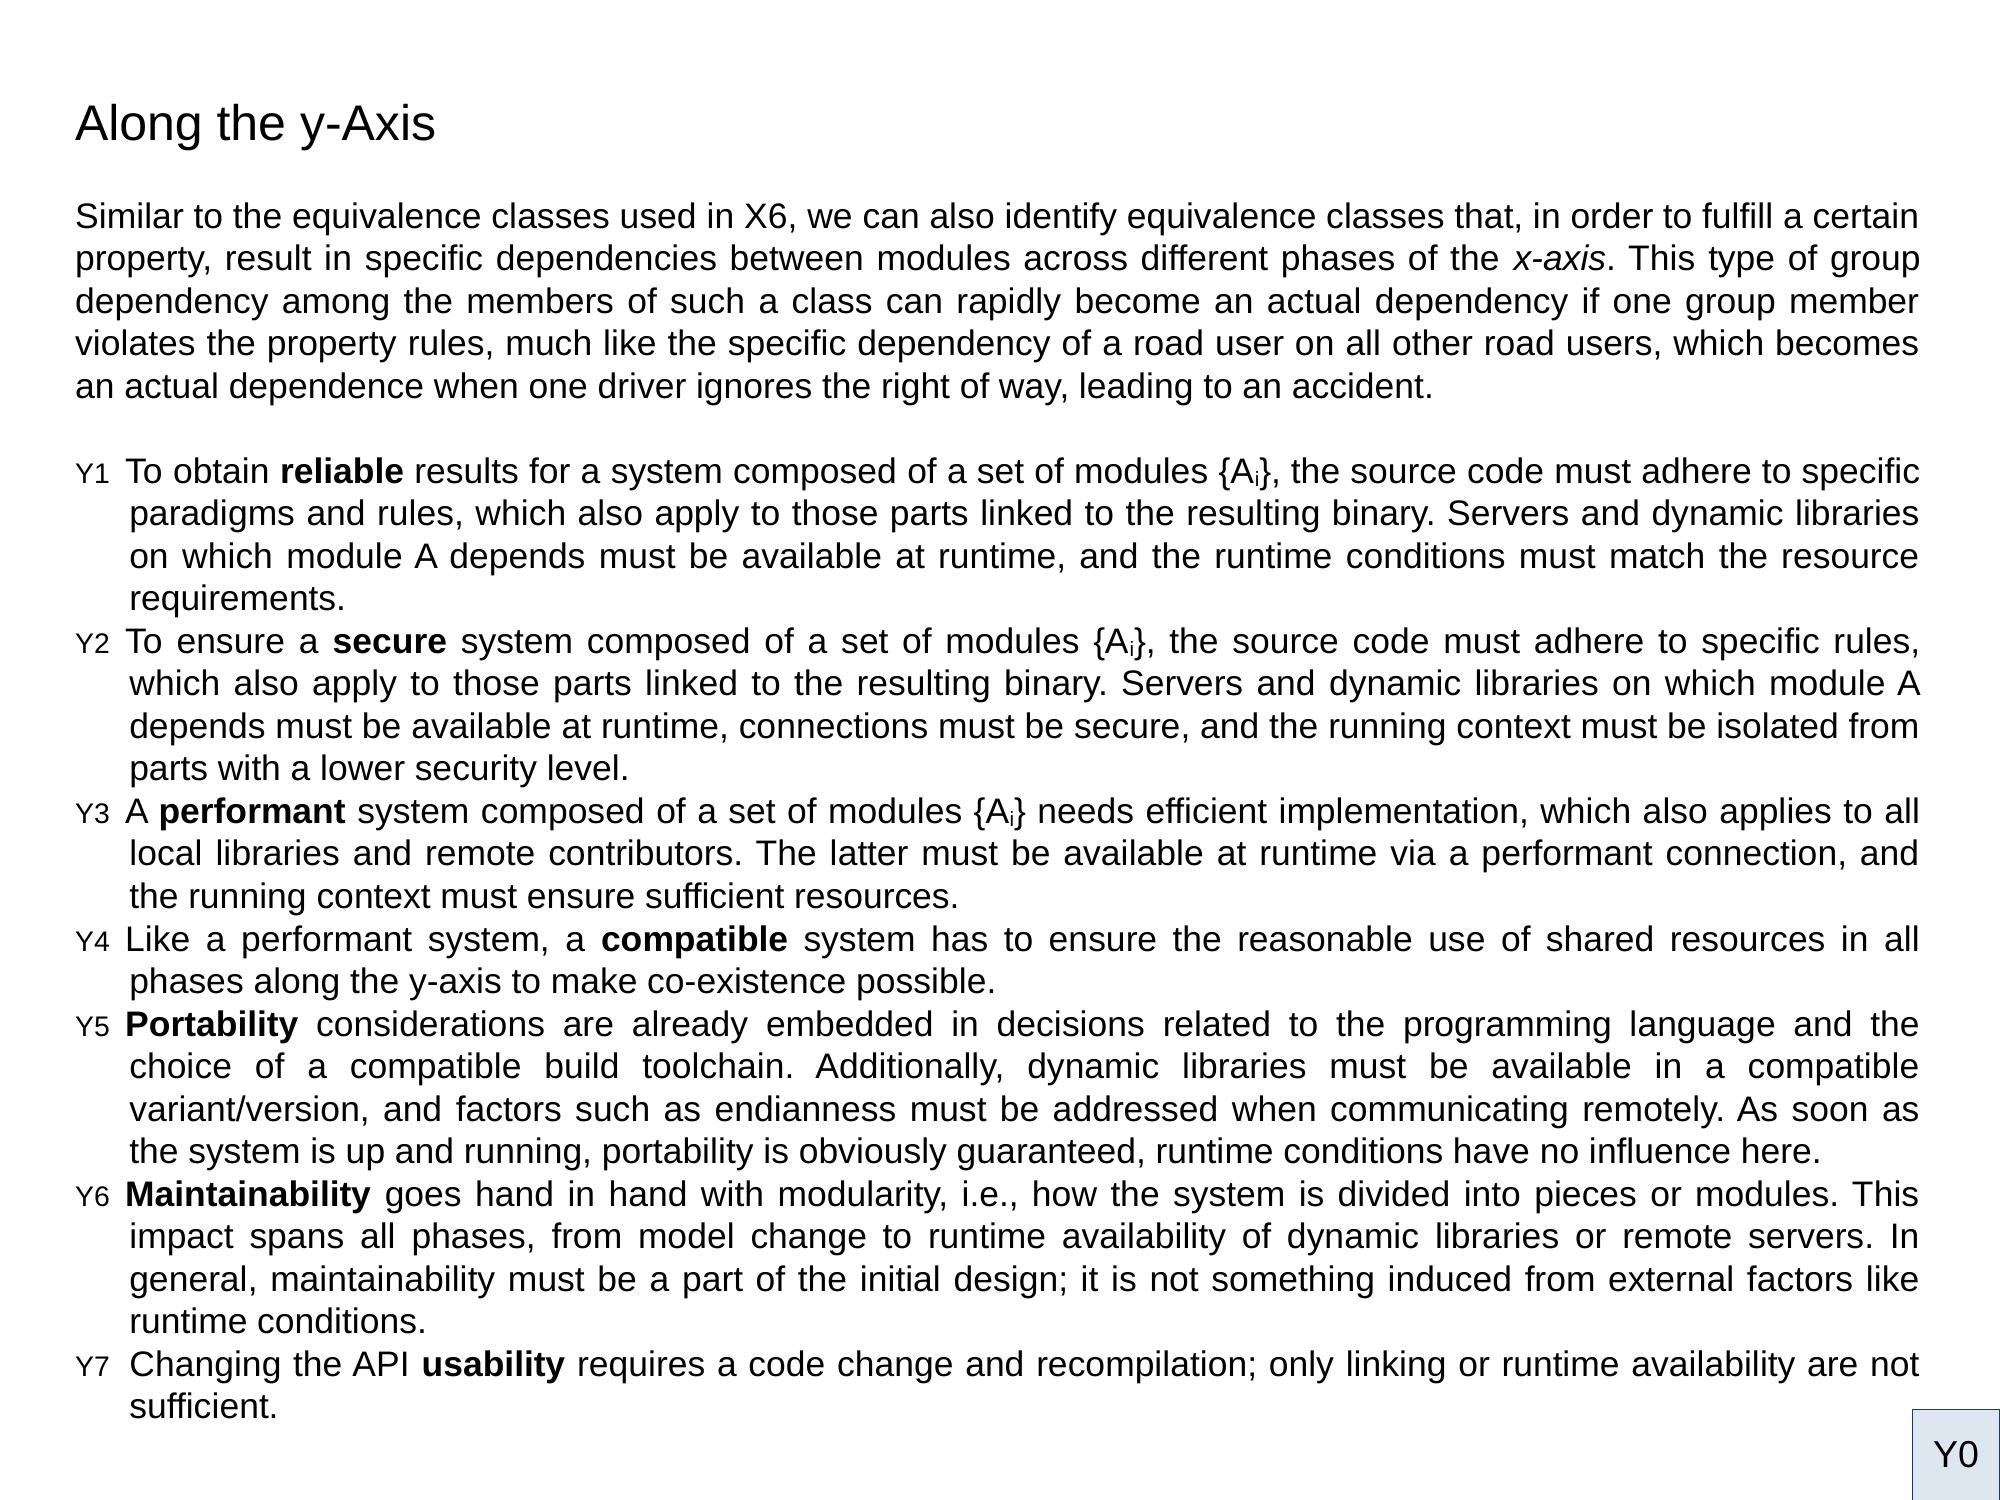

Along the y-Axis
Similar to the equivalence classes used in X6, we can also identify equivalence classes that, in order to fulfill a certain property, result in specific dependencies between modules across different phases of the x-axis. This type of group dependency among the members of such a class can rapidly become an actual dependency if one group member violates the property rules, much like the specific dependency of a road user on all other road users, which becomes an actual dependence when one driver ignores the right of way, leading to an accident.
To obtain reliable results for a system composed of a set of modules {Ai}, the source code must adhere to specific paradigms and rules, which also apply to those parts linked to the resulting binary. Servers and dynamic libraries on which module A depends must be available at runtime, and the runtime conditions must match the resource requirements.
To ensure a secure system composed of a set of modules {Ai}, the source code must adhere to specific rules, which also apply to those parts linked to the resulting binary. Servers and dynamic libraries on which module A depends must be available at runtime, connections must be secure, and the running context must be isolated from parts with a lower security level.
A performant system composed of a set of modules {Ai} needs efficient implementation, which also applies to all local libraries and remote contributors. The latter must be available at runtime via a performant connection, and the running context must ensure sufficient resources.
Like a performant system, a compatible system has to ensure the reasonable use of shared resources in all phases along the y-axis to make co-existence possible.
­Portability considerations are already embedded in decisions related to the programming language and the choice of a compatible build toolchain. Additionally, dynamic libraries must be available in a compatible variant/version, and factors such as endianness must be addressed when communicating remotely. As soon as the system is up and running, portability is obviously guaranteed, runtime conditions have no influence here.
­Maintainability goes hand in hand with modularity, i.e., how the system is divided into pieces or modules. This impact spans all phases, from model change to runtime availability of dynamic libraries or remote servers. In general, maintainability must be a part of the initial design; it is not something induced from external factors like runtime conditions.
Changing the API usability requires a code change and recompilation; only linking or runtime availability are not sufficient.
Y0